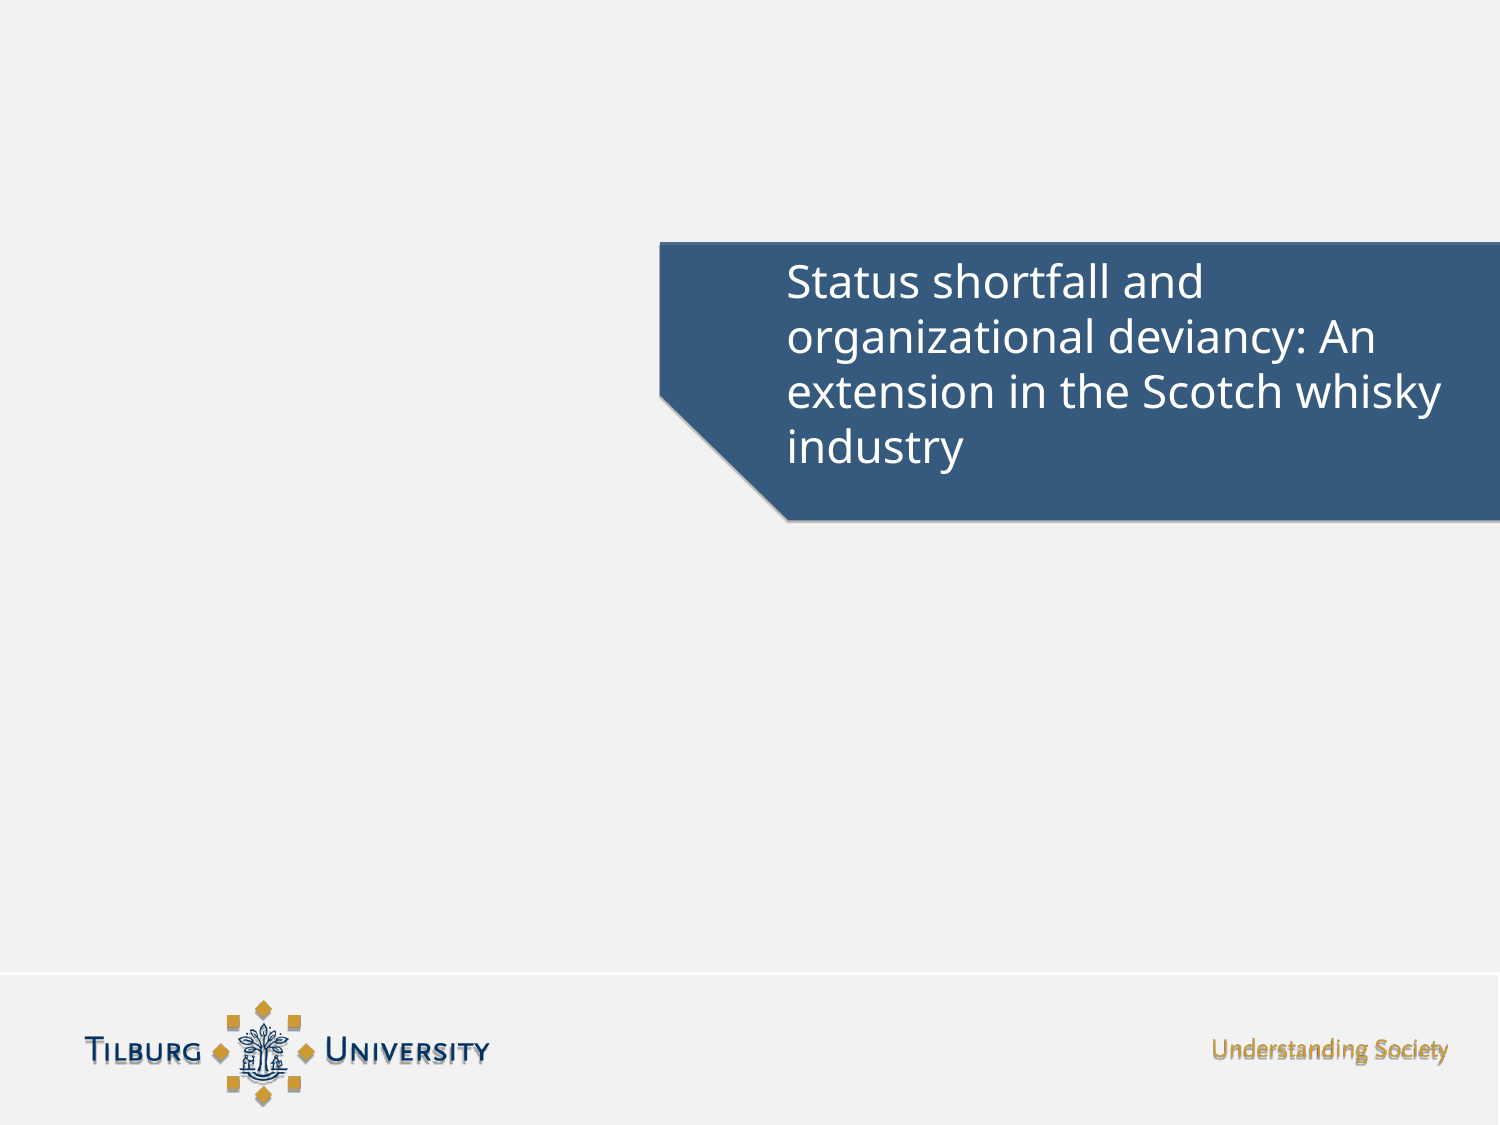

# Status shortfall and organizational deviancy: An extension in the Scotch whisky industry